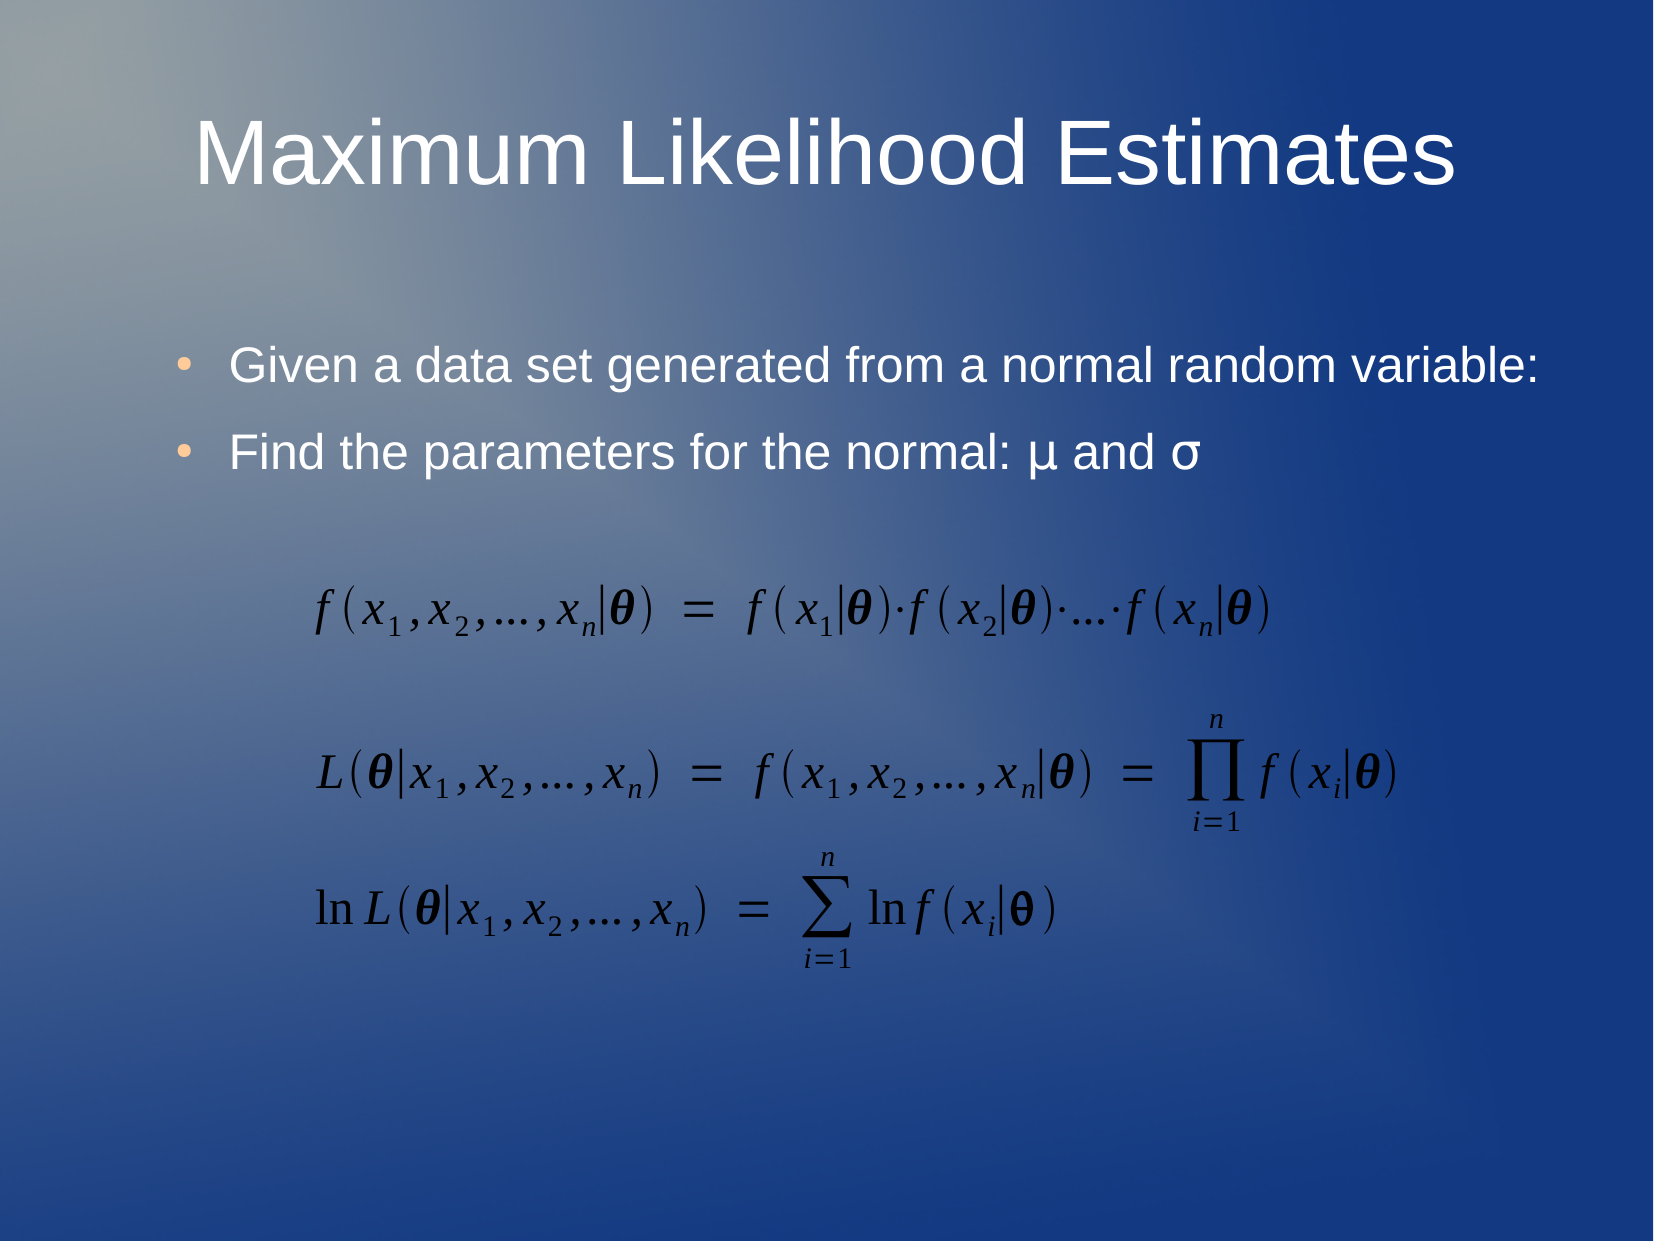

# Maximum Likelihood Estimates
Given a data set generated from a normal random variable:
Find the parameters for the normal: μ and σ